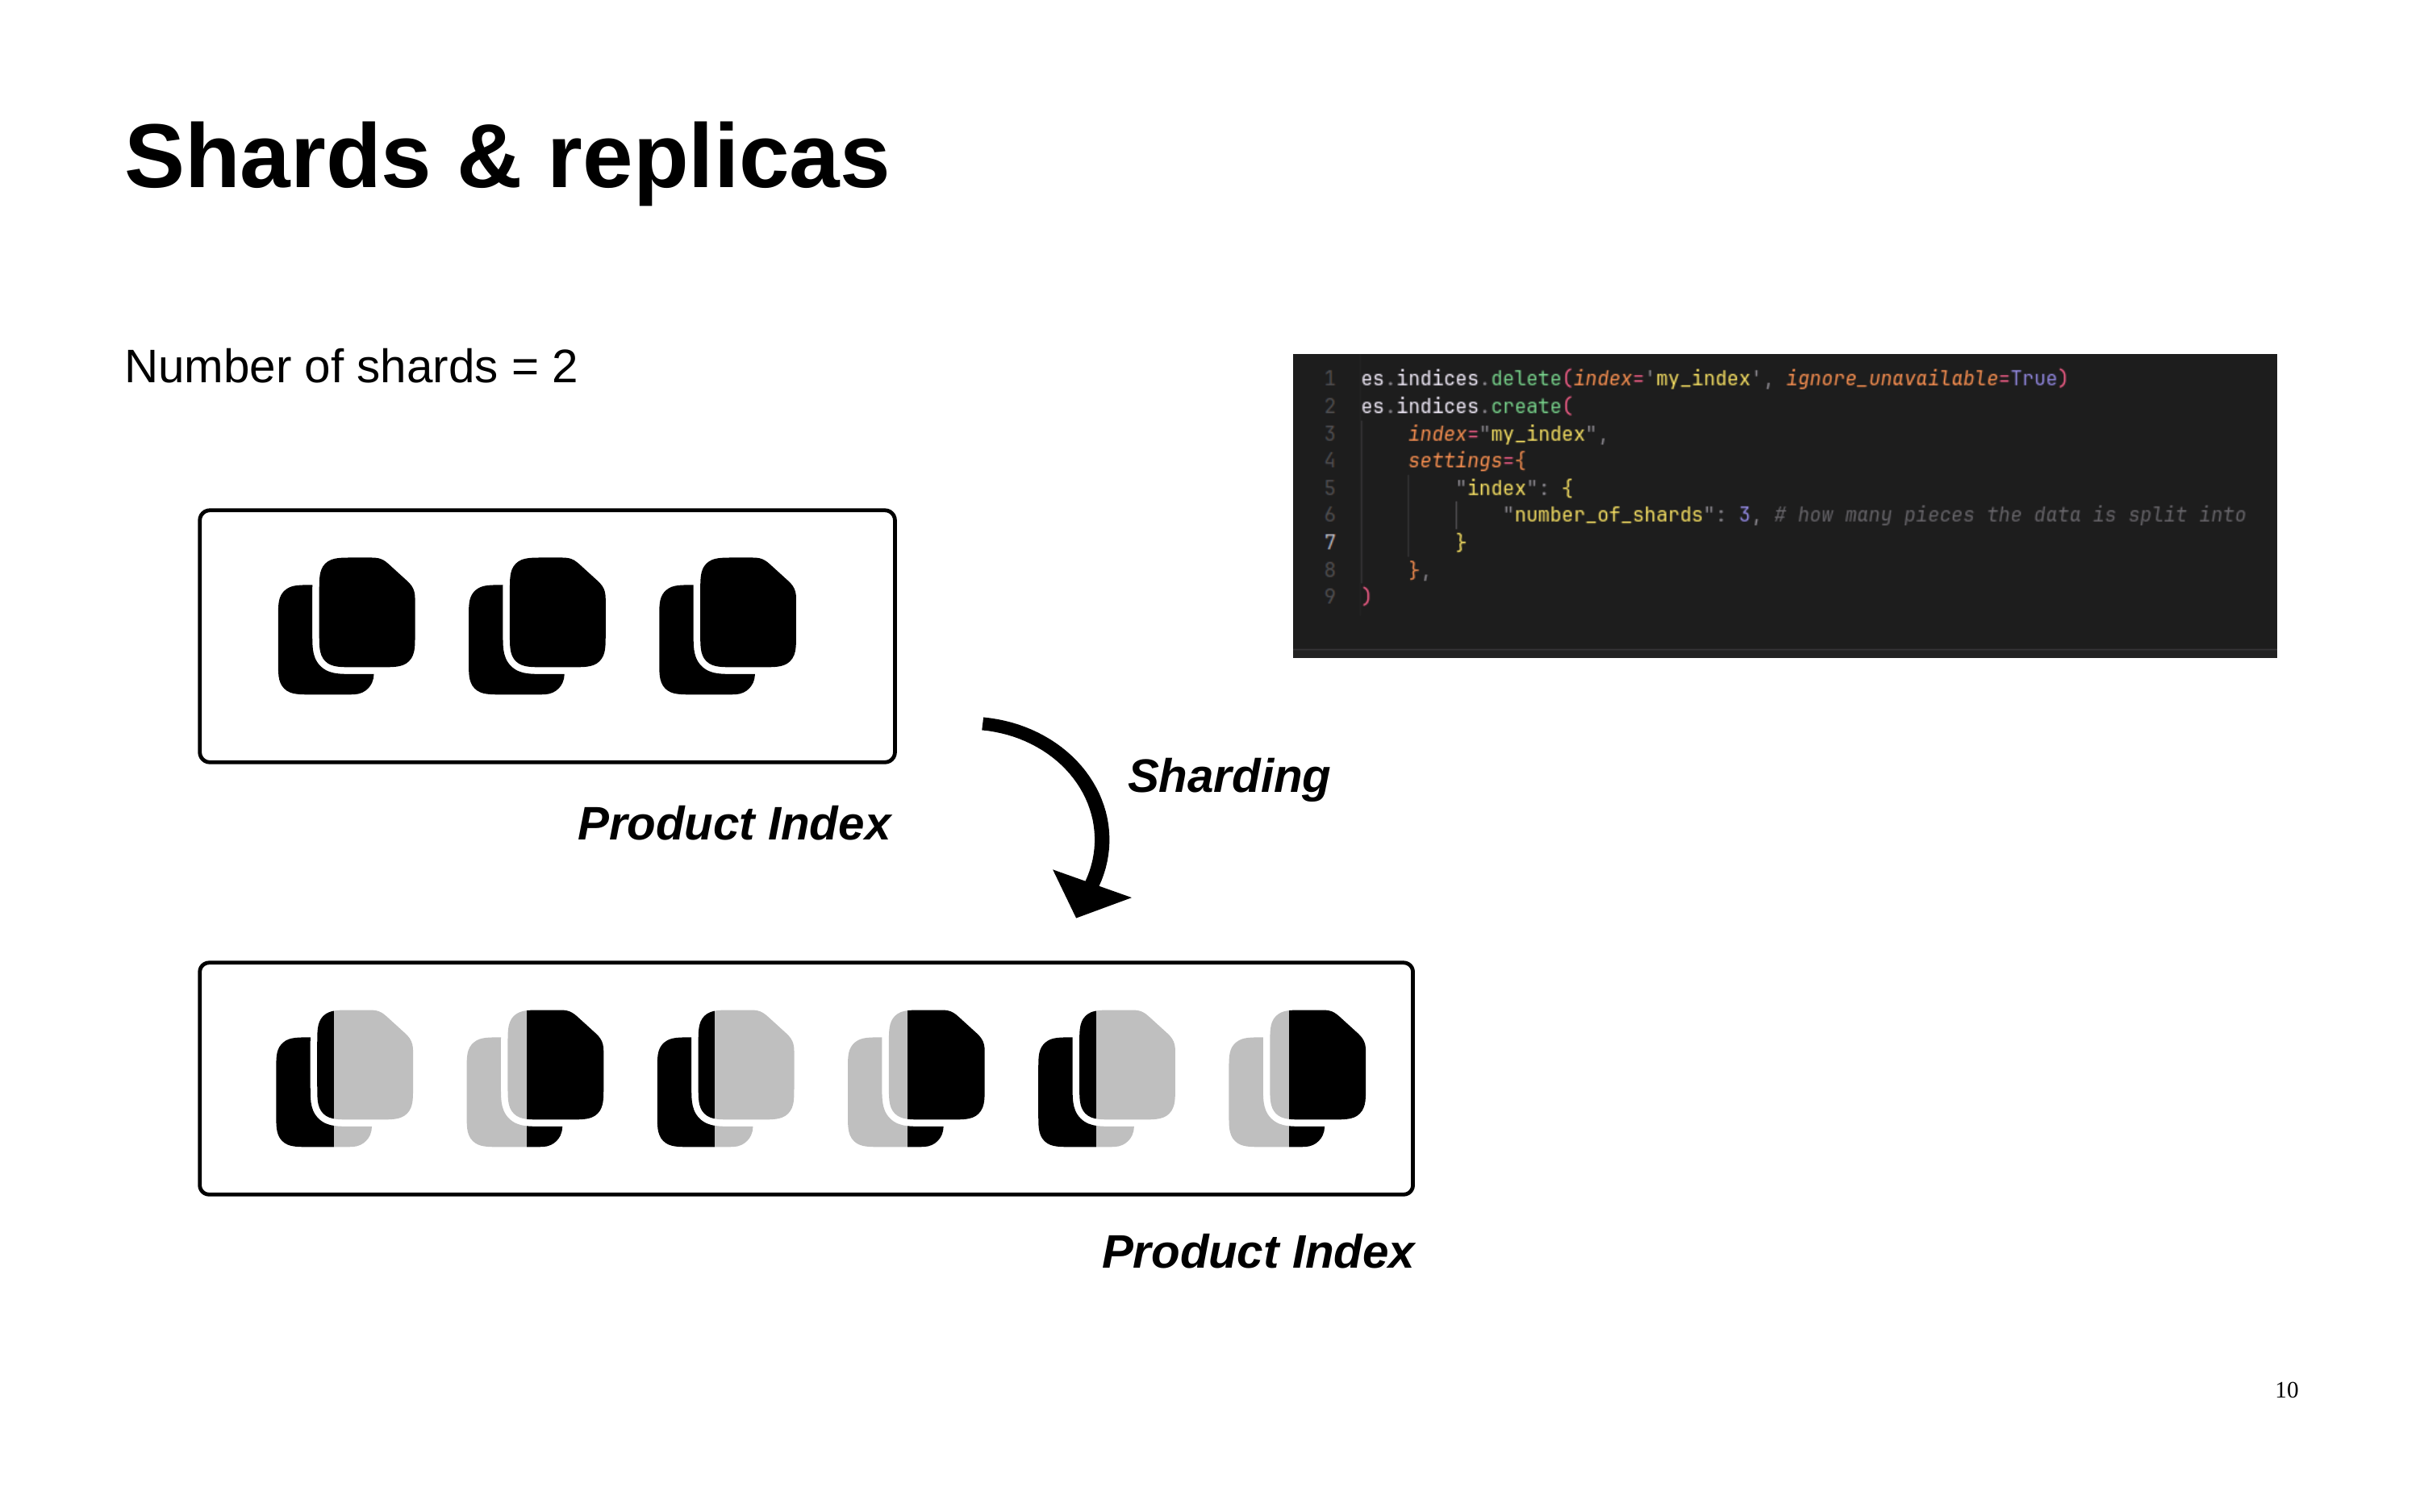

Shards & replicas
Number of shards = 2
Sharding
Product Index
Product Index
10